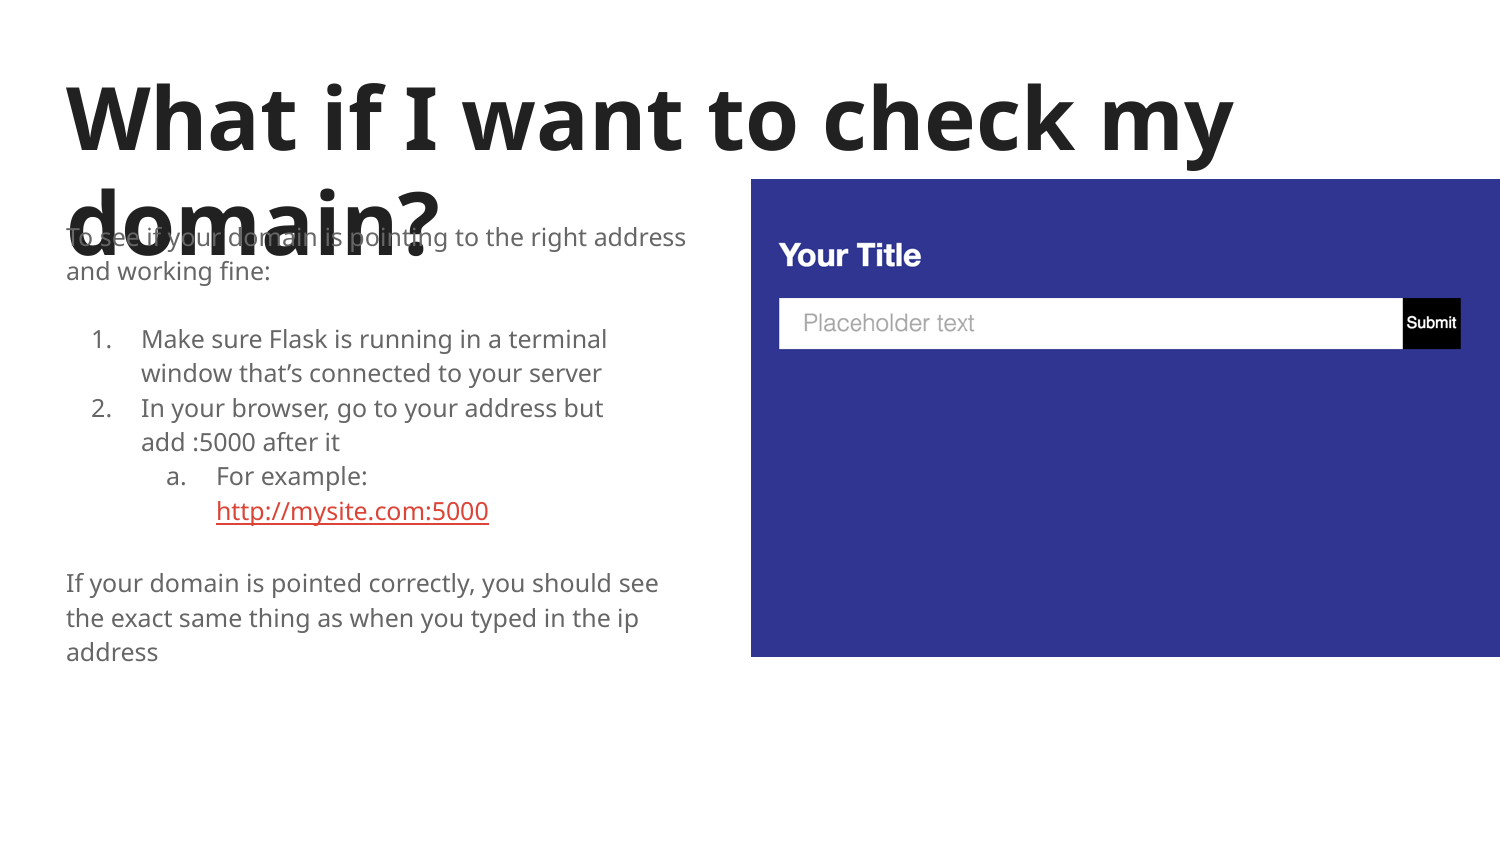

# What if I want to check my domain?
To see if your domain is pointing to the right address and working fine:
Make sure Flask is running in a terminal window that’s connected to your server
In your browser, go to your address but add :5000 after it
For example:
http://mysite.com:5000
If your domain is pointed correctly, you should see the exact same thing as when you typed in the ip address